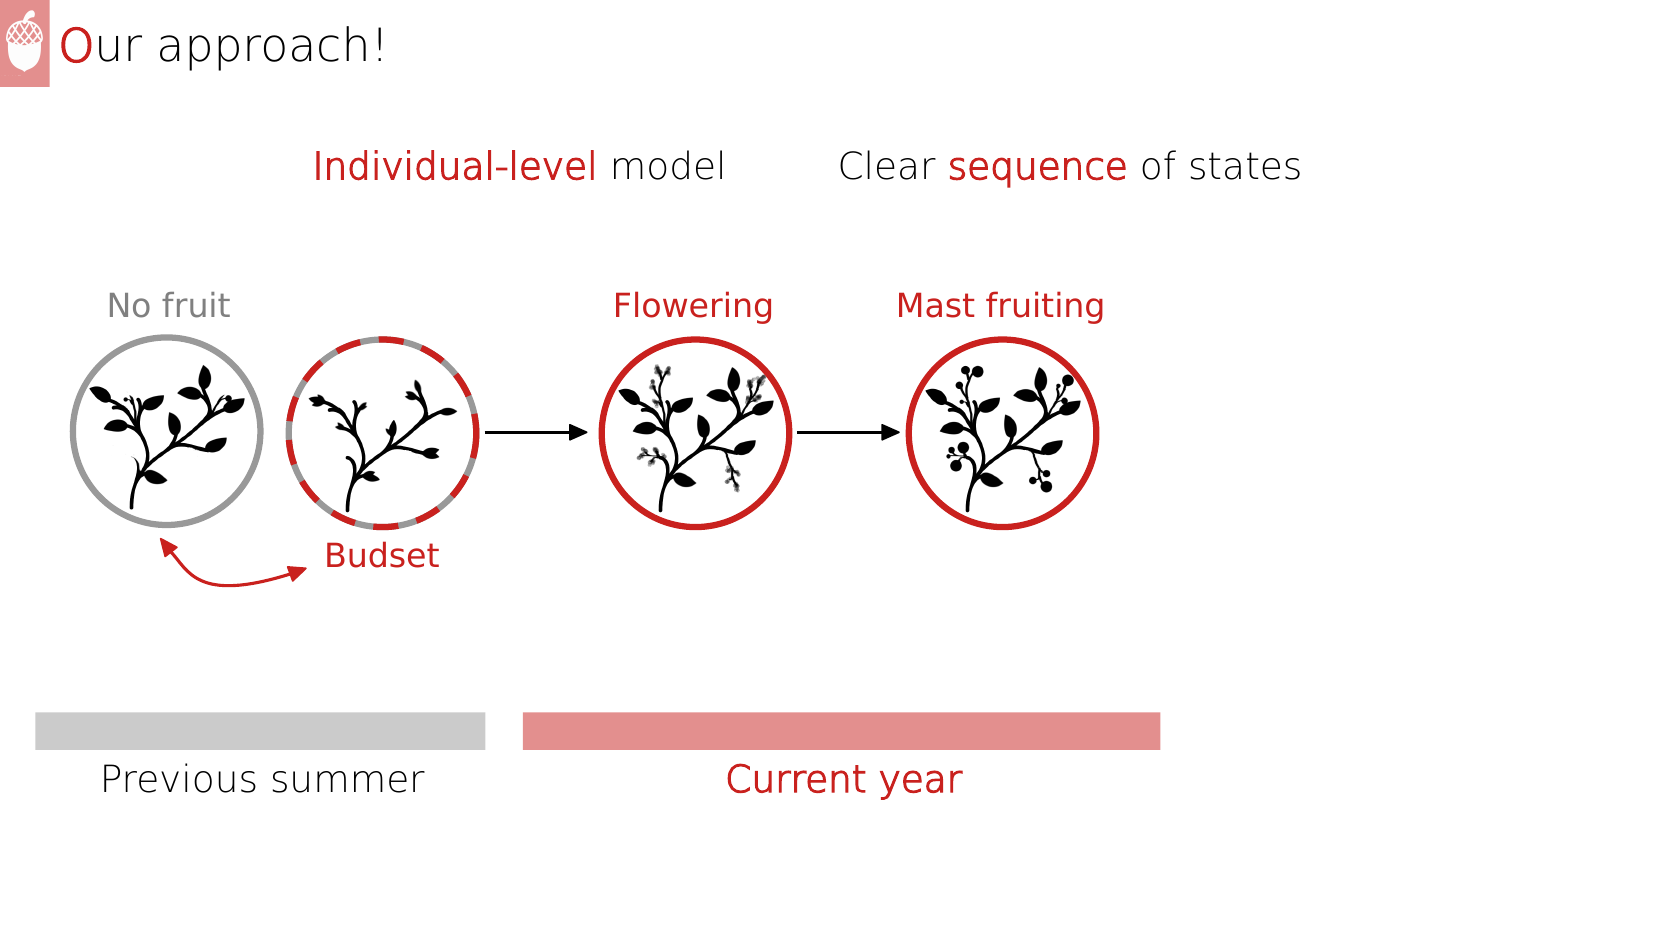

Our approach!
Individual-level model
Clear sequence of states
No fruit
Flowering
Mast fruiting
Budset
Previous summer
Current year